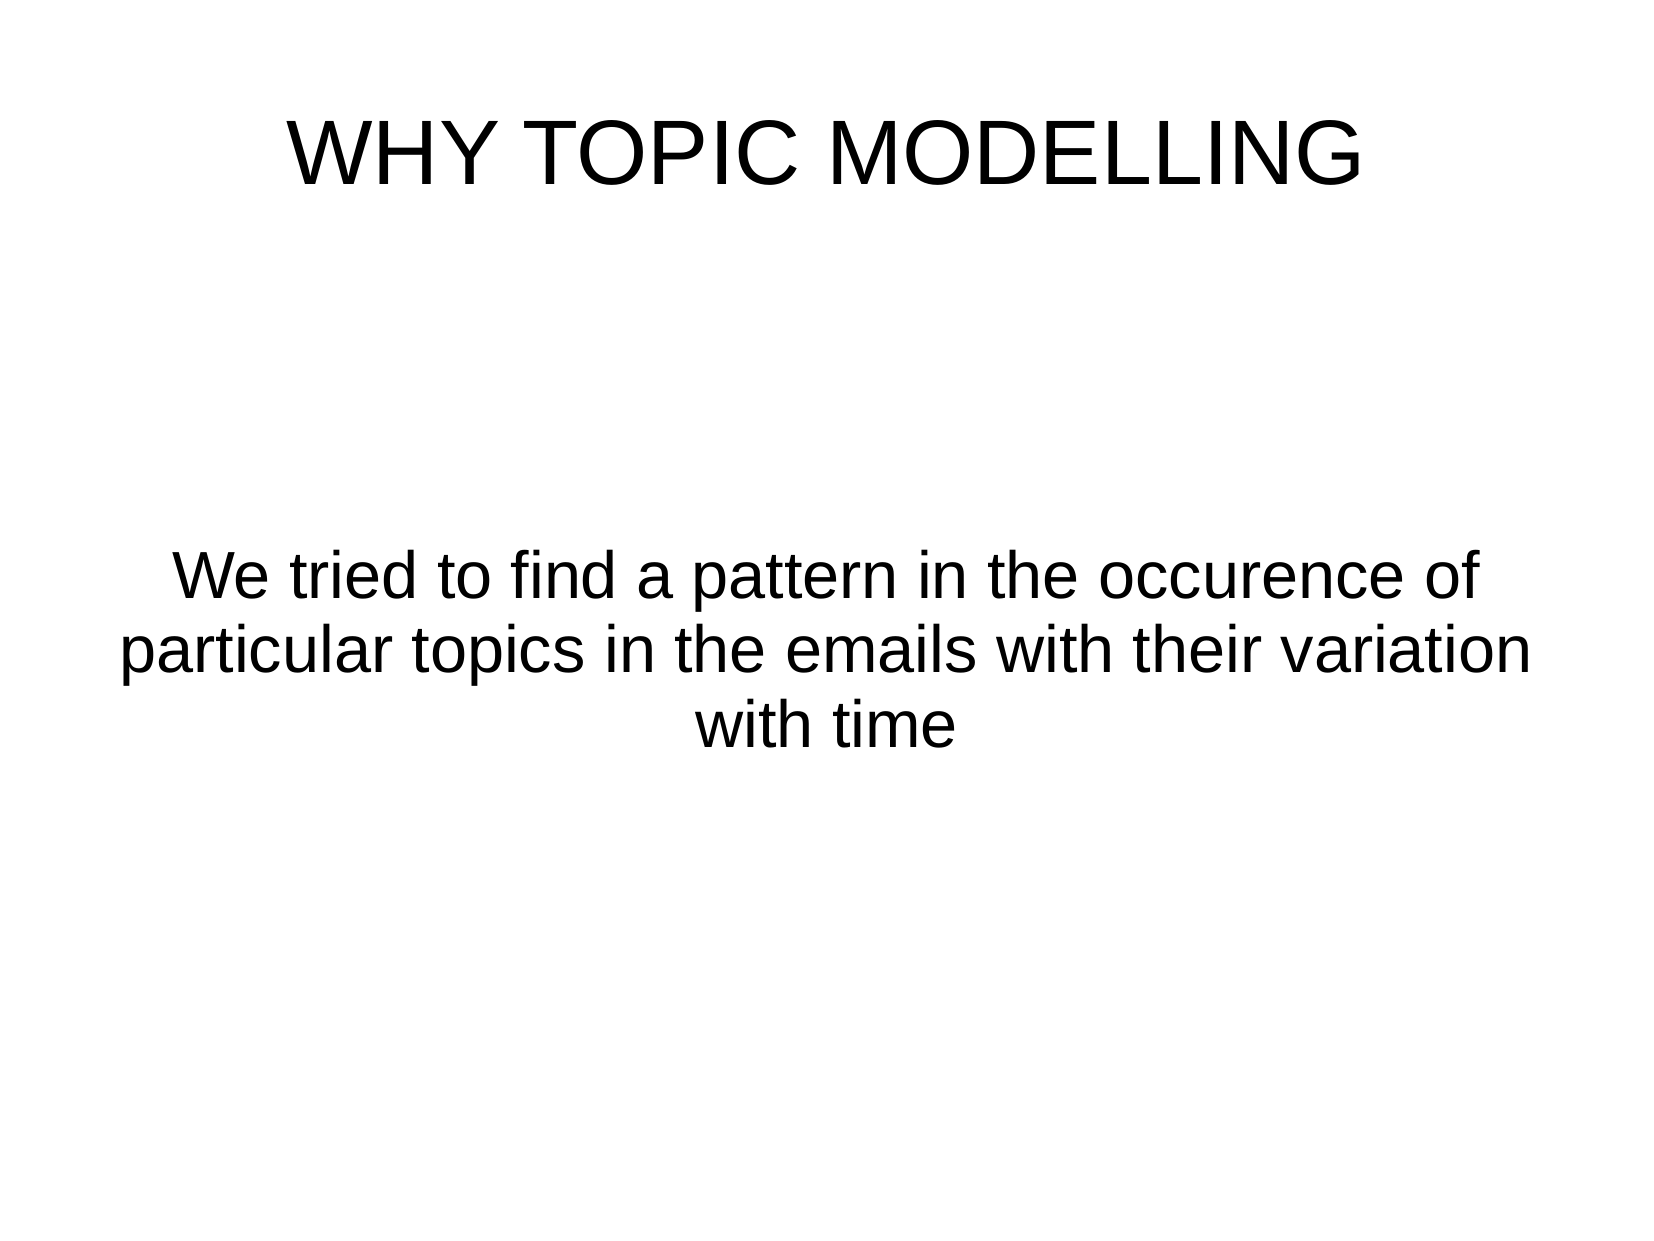

# WHY TOPIC MODELLING
We tried to find a pattern in the occurence of particular topics in the emails with their variation with time